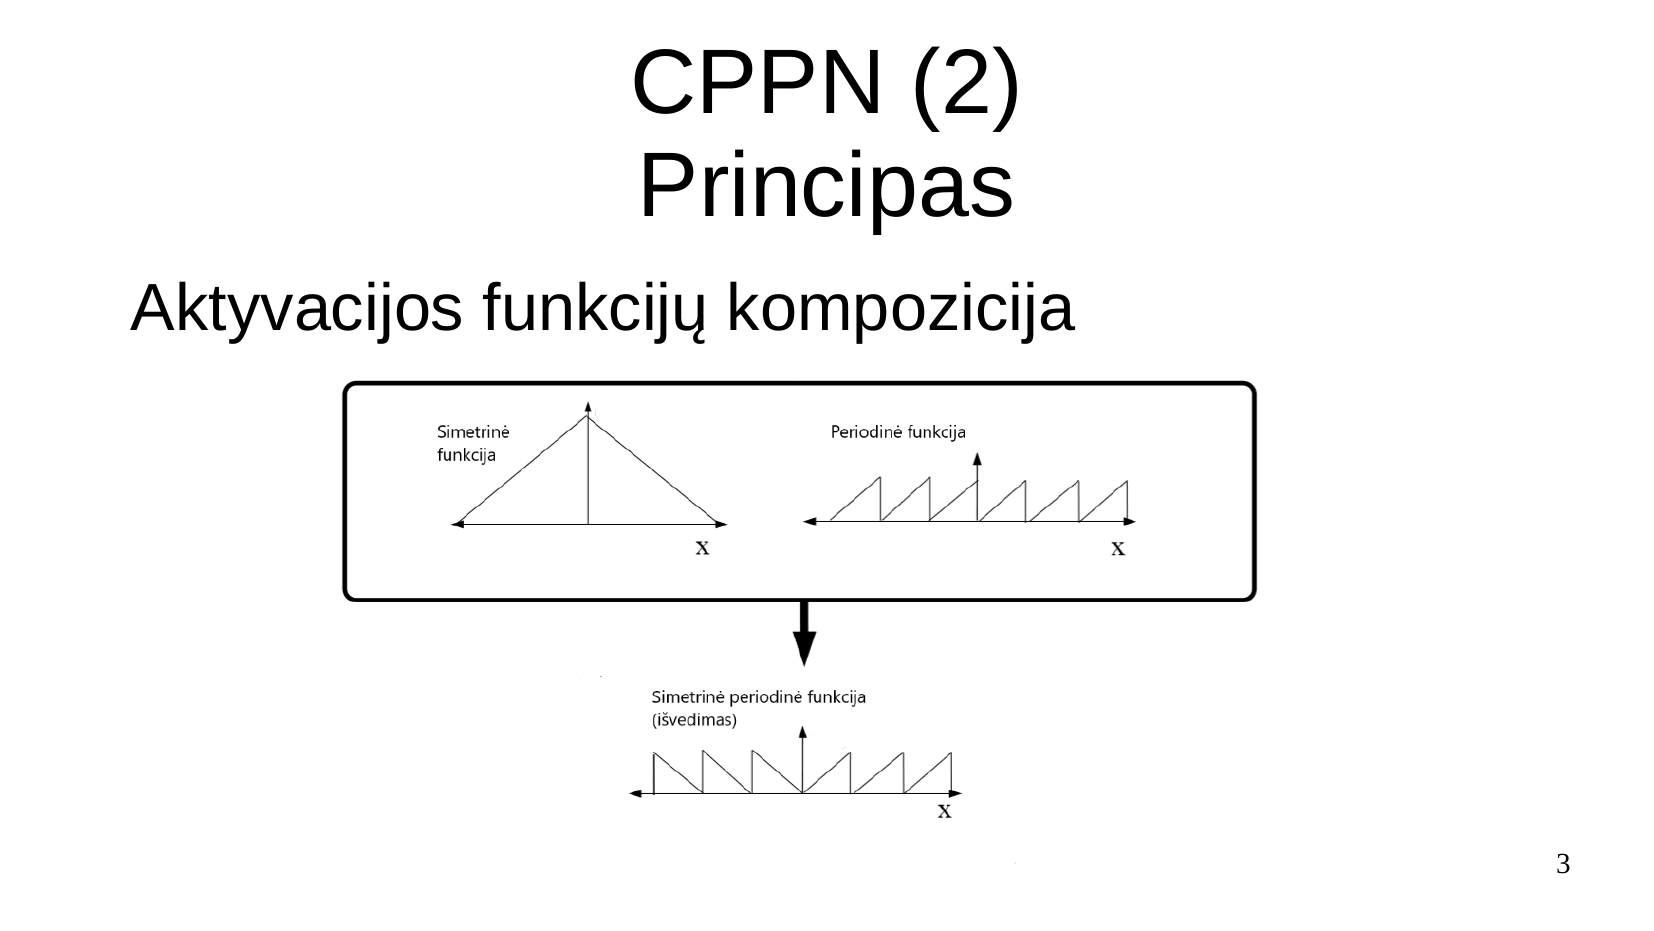

# CPPN (2) Principas
Aktyvacijos funkcijų kompozicija
3